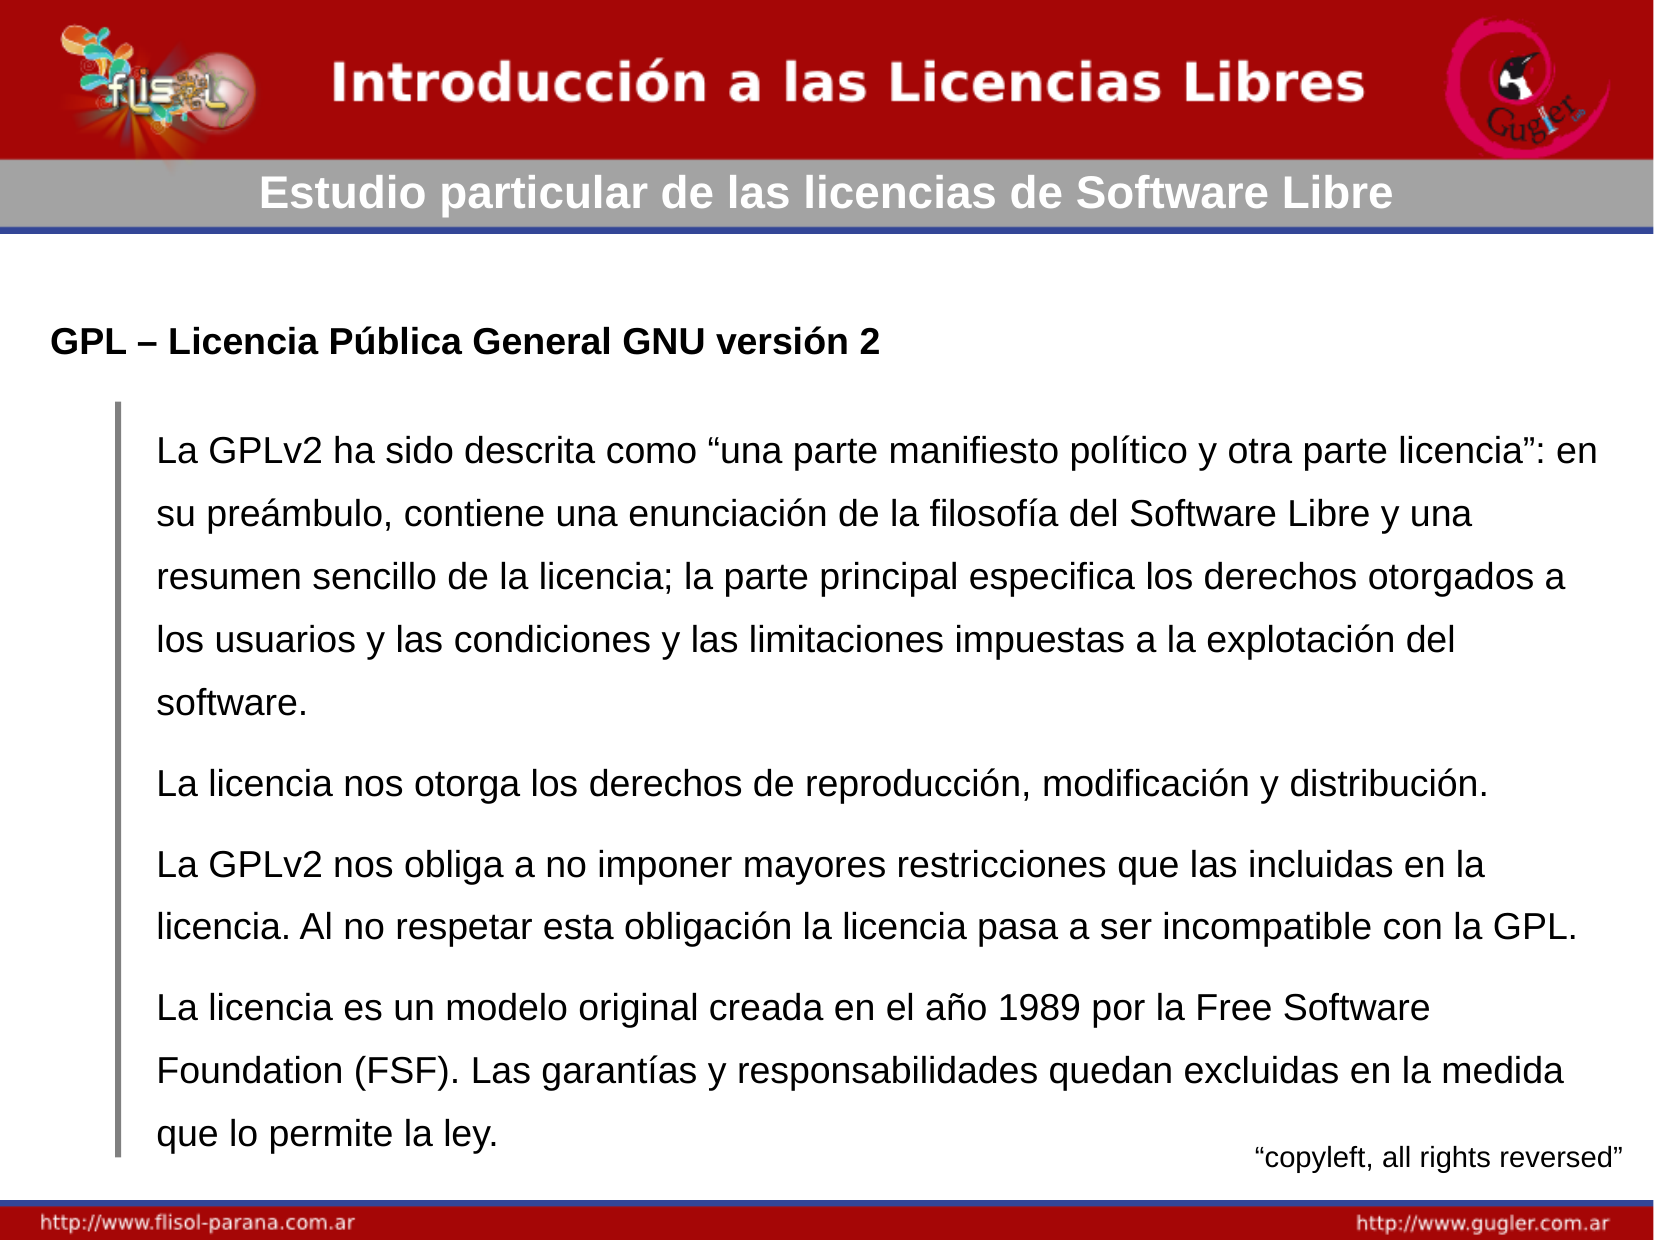

Estudio particular de las licencias de Software Libre
GPL – Licencia Pública General GNU versión 2
La GPLv2 ha sido descrita como “una parte manifiesto político y otra parte licencia”: en su preámbulo, contiene una enunciación de la filosofía del Software Libre y una resumen sencillo de la licencia; la parte principal especifica los derechos otorgados a los usuarios y las condiciones y las limitaciones impuestas a la explotación del software.
La licencia nos otorga los derechos de reproducción, modificación y distribución.
La GPLv2 nos obliga a no imponer mayores restricciones que las incluidas en la licencia. Al no respetar esta obligación la licencia pasa a ser incompatible con la GPL.
La licencia es un modelo original creada en el año 1989 por la Free Software Foundation (FSF). Las garantías y responsabilidades quedan excluidas en la medida que lo permite la ley.
“copyleft, all rights reversed”